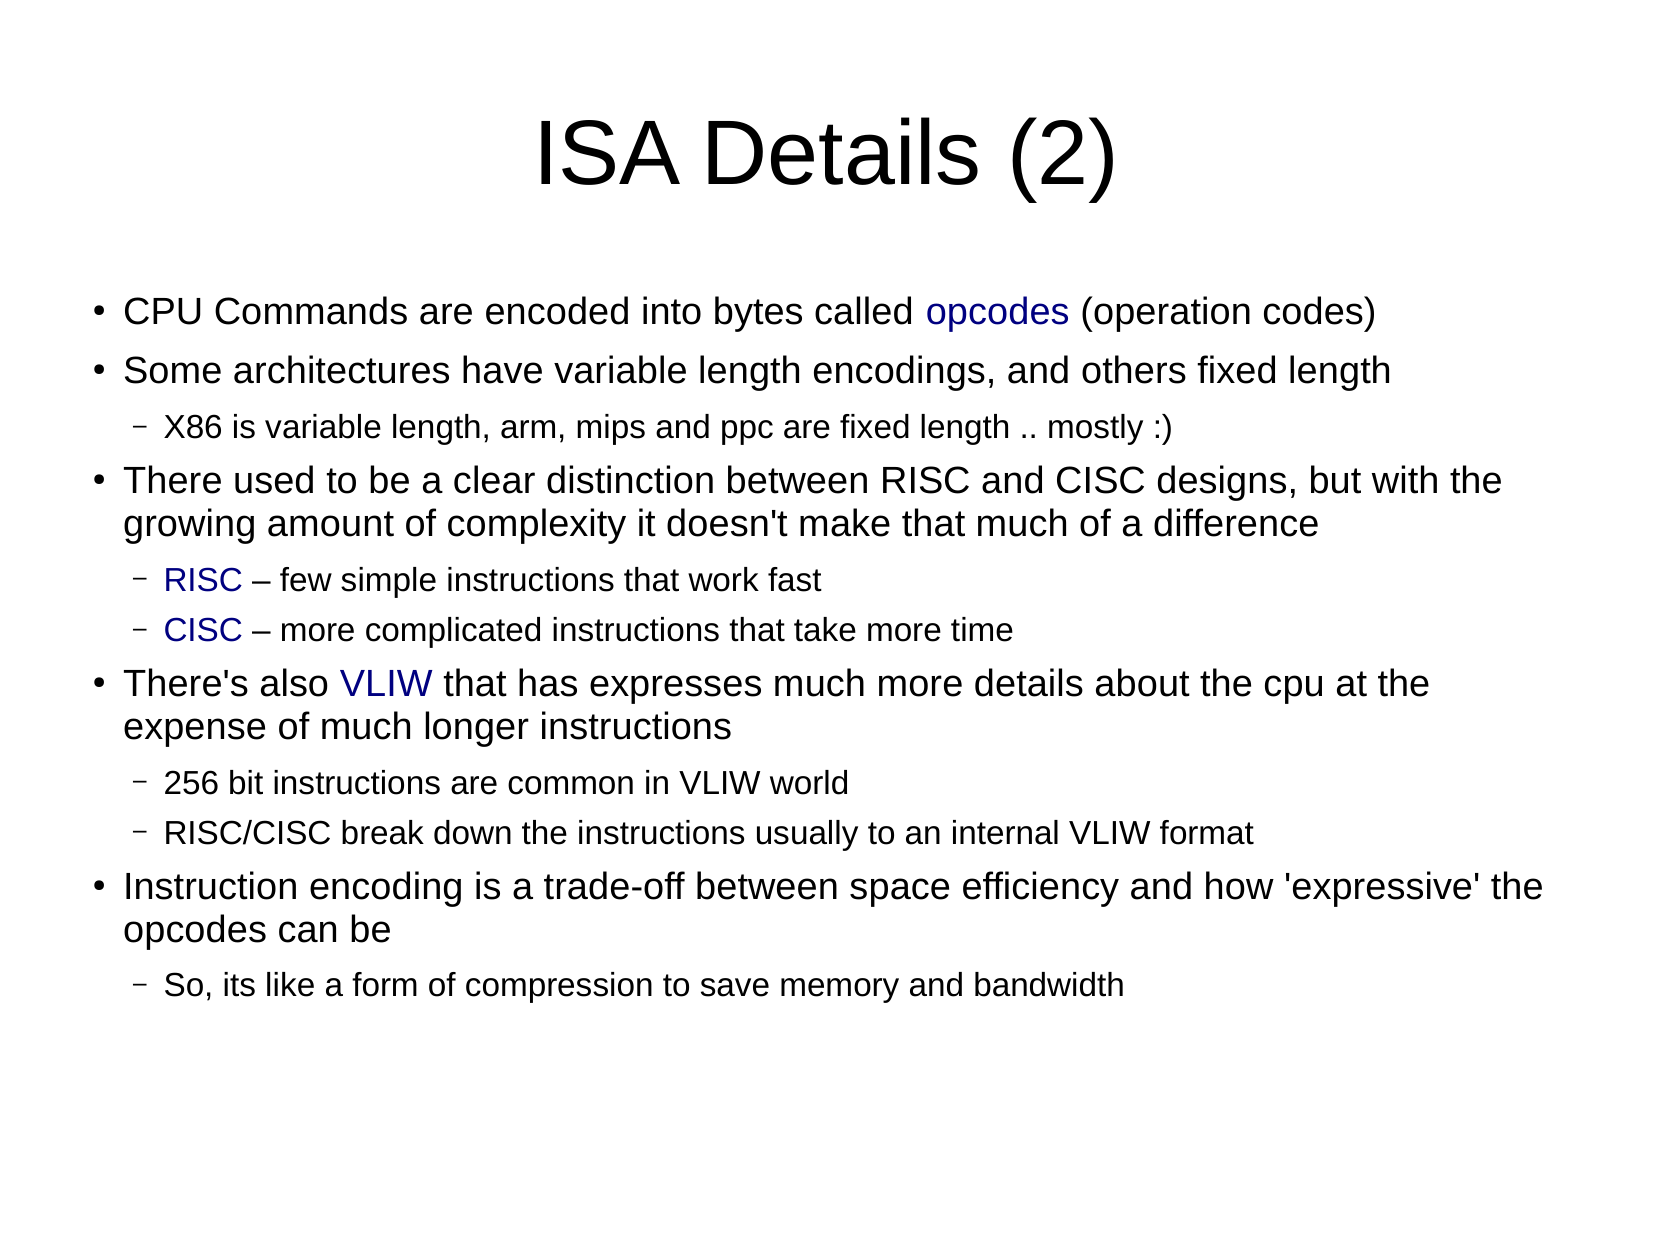

# ISA Details (2)
CPU Commands are encoded into bytes called opcodes (operation codes)
Some architectures have variable length encodings, and others fixed length
X86 is variable length, arm, mips and ppc are fixed length .. mostly :)
There used to be a clear distinction between RISC and CISC designs, but with the growing amount of complexity it doesn't make that much of a difference
RISC – few simple instructions that work fast
CISC – more complicated instructions that take more time
There's also VLIW that has expresses much more details about the cpu at the expense of much longer instructions
256 bit instructions are common in VLIW world
RISC/CISC break down the instructions usually to an internal VLIW format
Instruction encoding is a trade-off between space efficiency and how 'expressive' the opcodes can be
So, its like a form of compression to save memory and bandwidth